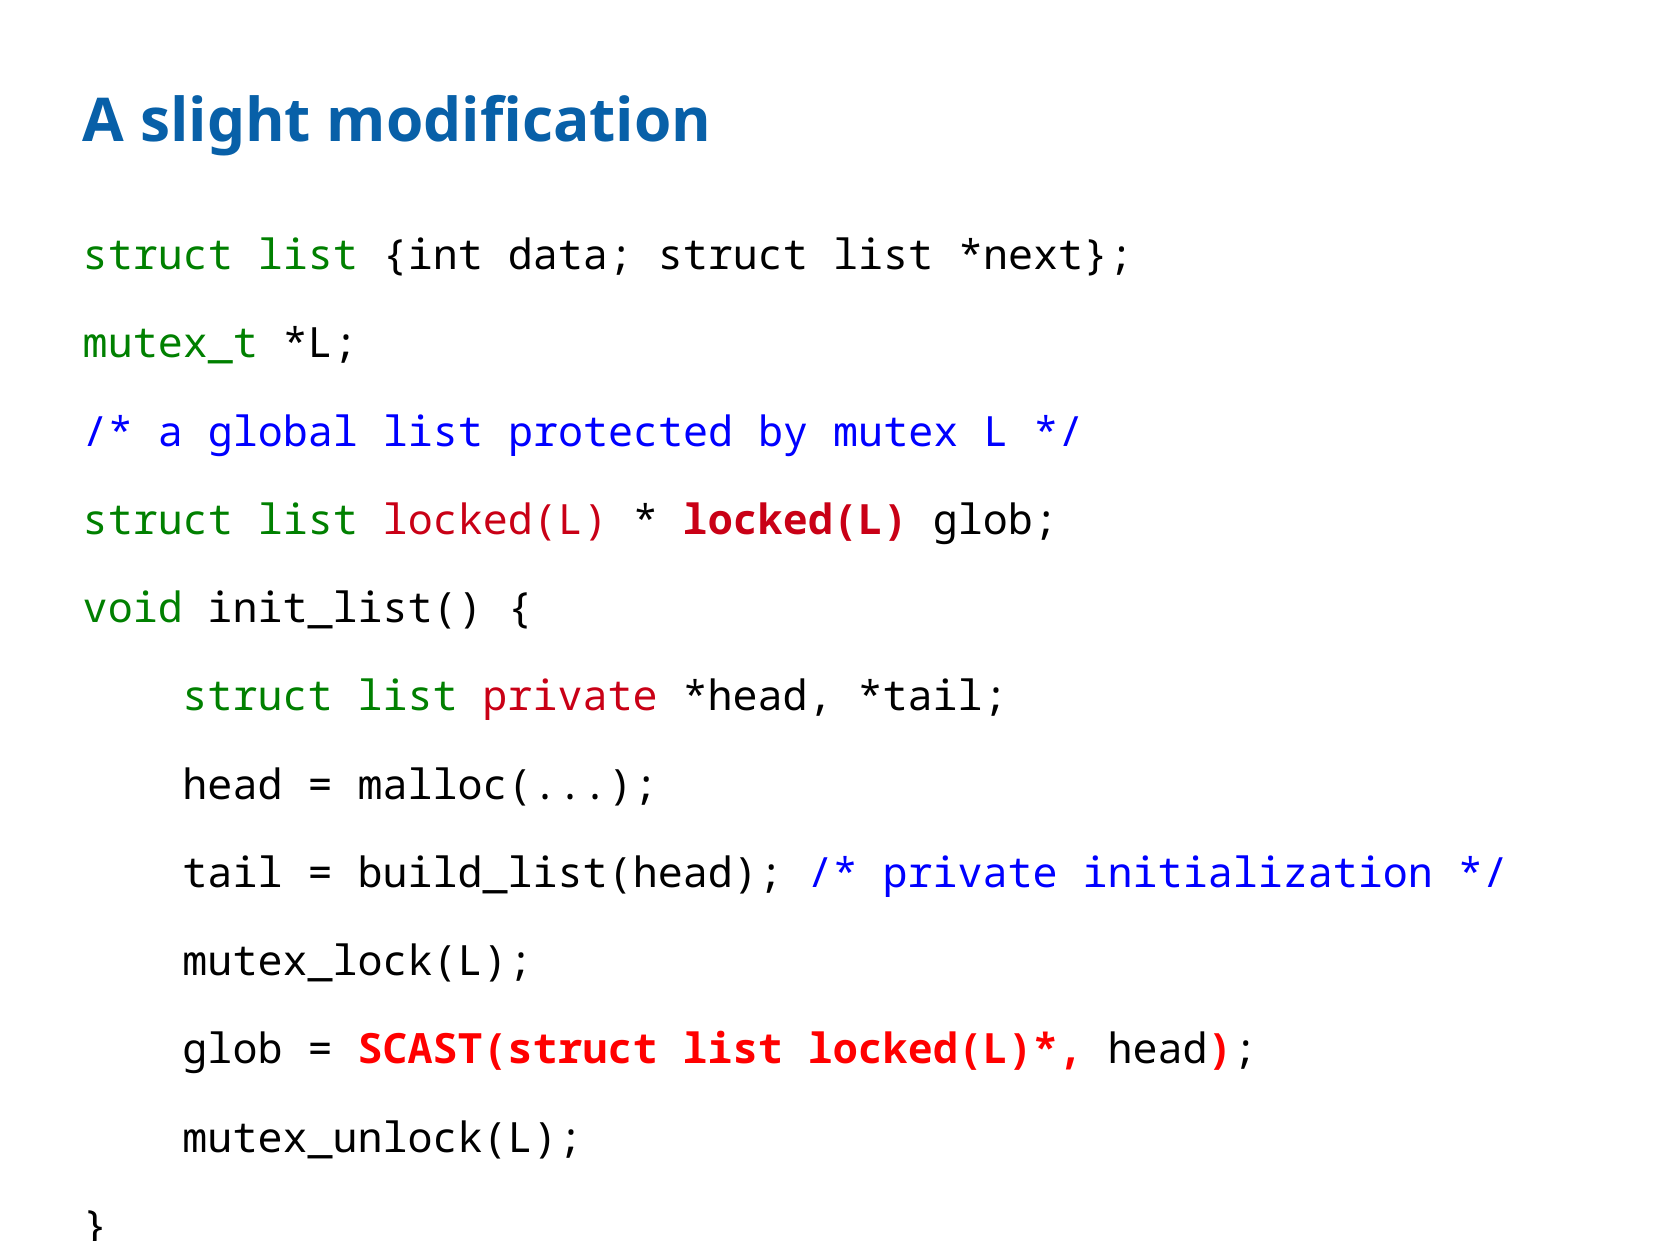

# A slight modification
struct list {int data; struct list *next};
mutex_t *L;
/* a global list protected by mutex L */
struct list locked(L) * locked(L) glob;
void init_list() {
 struct list private *head, *tail;
 head = malloc(...);
 tail = build_list(head); /* private initialization */
 mutex_lock(L);
 glob = SCAST(struct list locked(L)*, head);
 mutex_unlock(L);
}